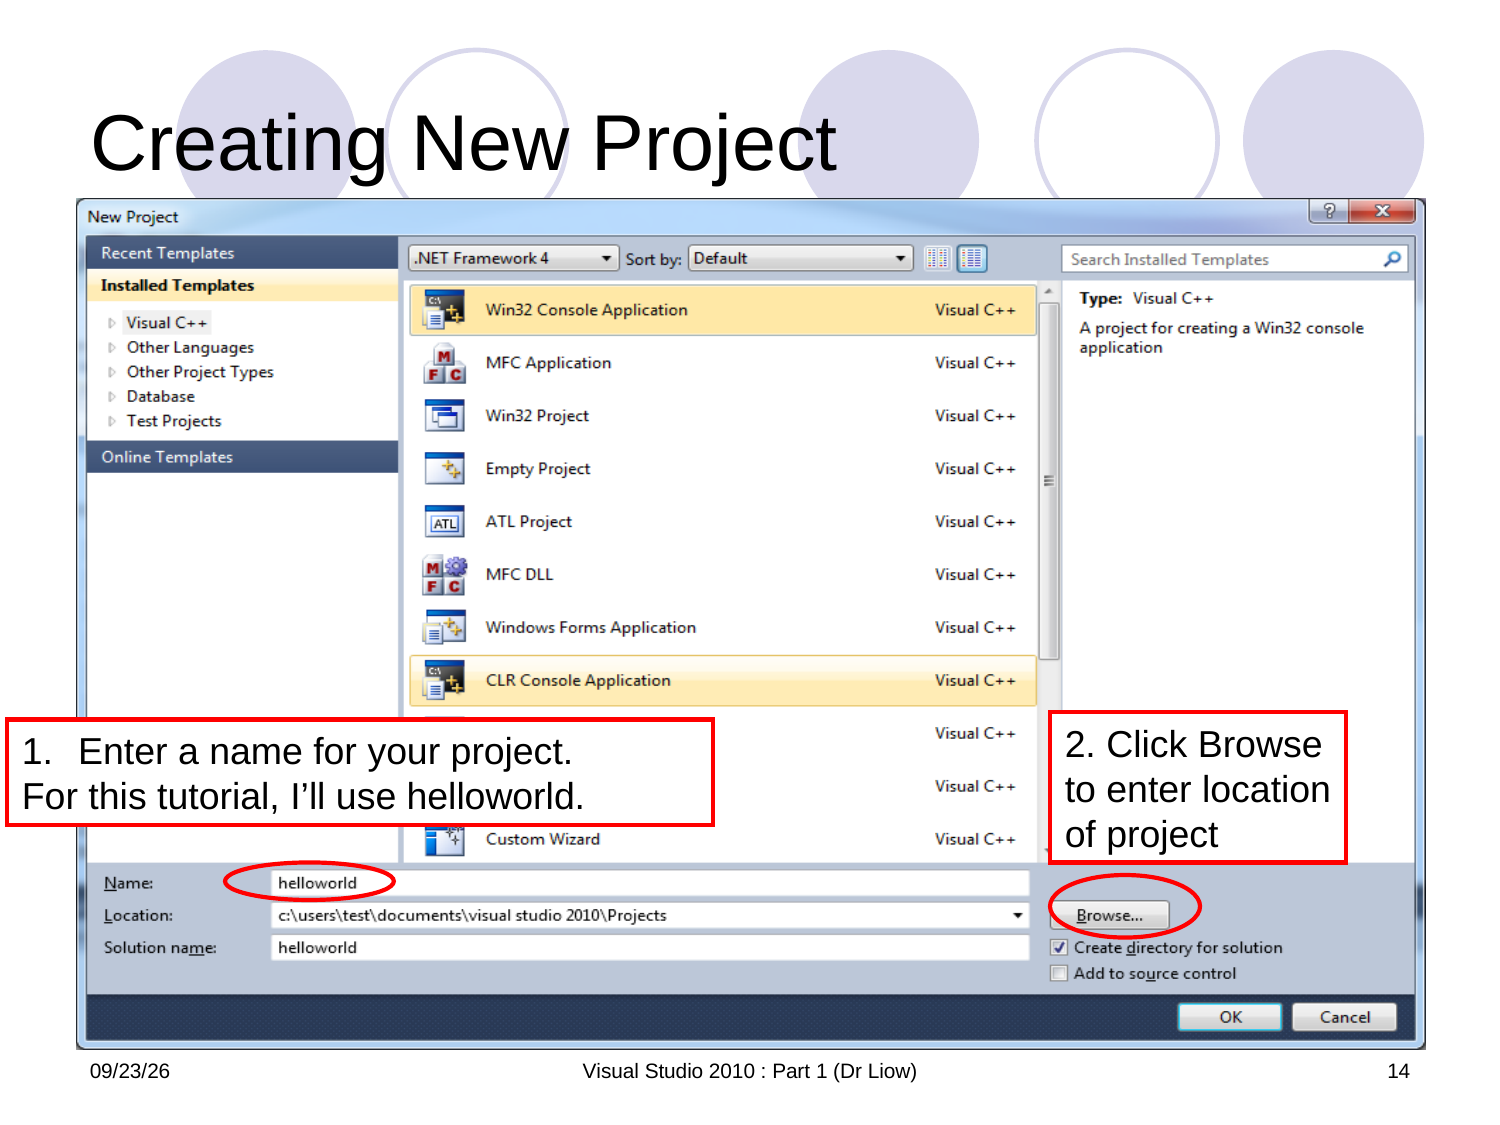

# Creating New Project
2. Click Browse
to enter location
of project
Enter a name for your project.
For this tutorial, I’ll use helloworld.
Visual Studio 2010 : Part 1 (Dr Liow)